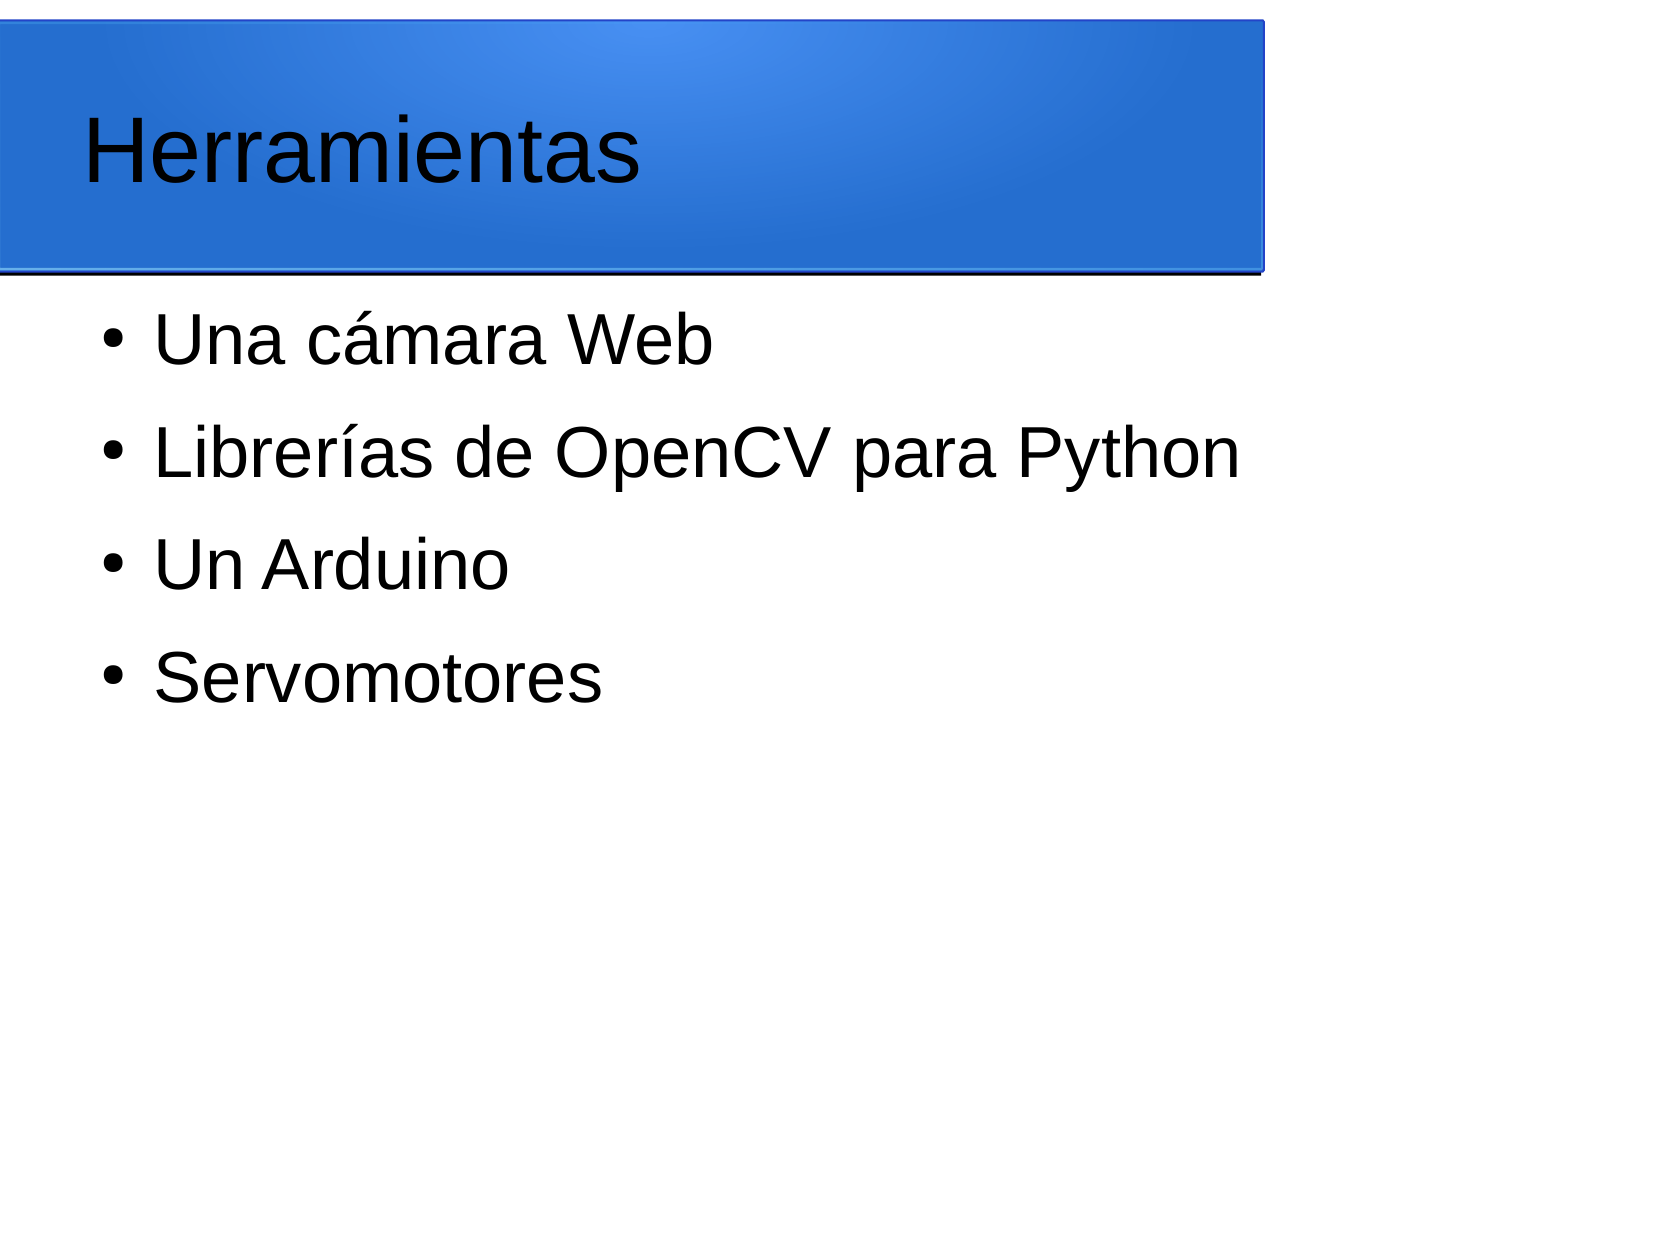

# Herramientas
Una cámara Web
Librerías de OpenCV para Python
Un Arduino
Servomotores